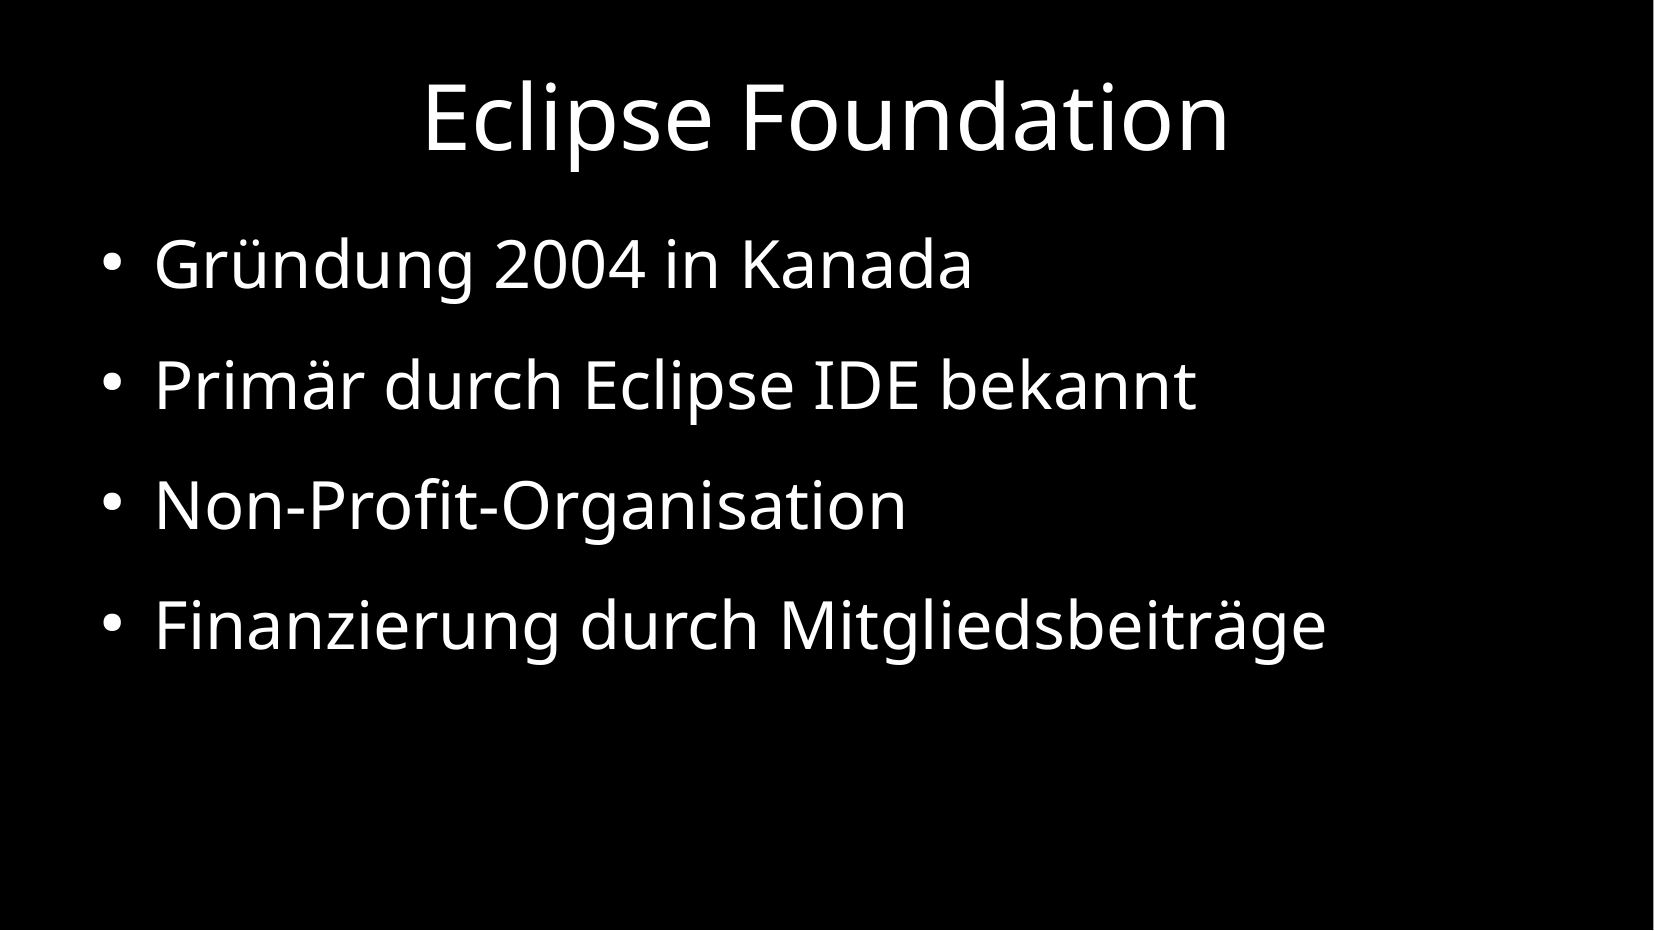

# Eclipse Foundation
Gründung 2004 in Kanada
Primär durch Eclipse IDE bekannt
Non-Profit-Organisation
Finanzierung durch Mitgliedsbeiträge